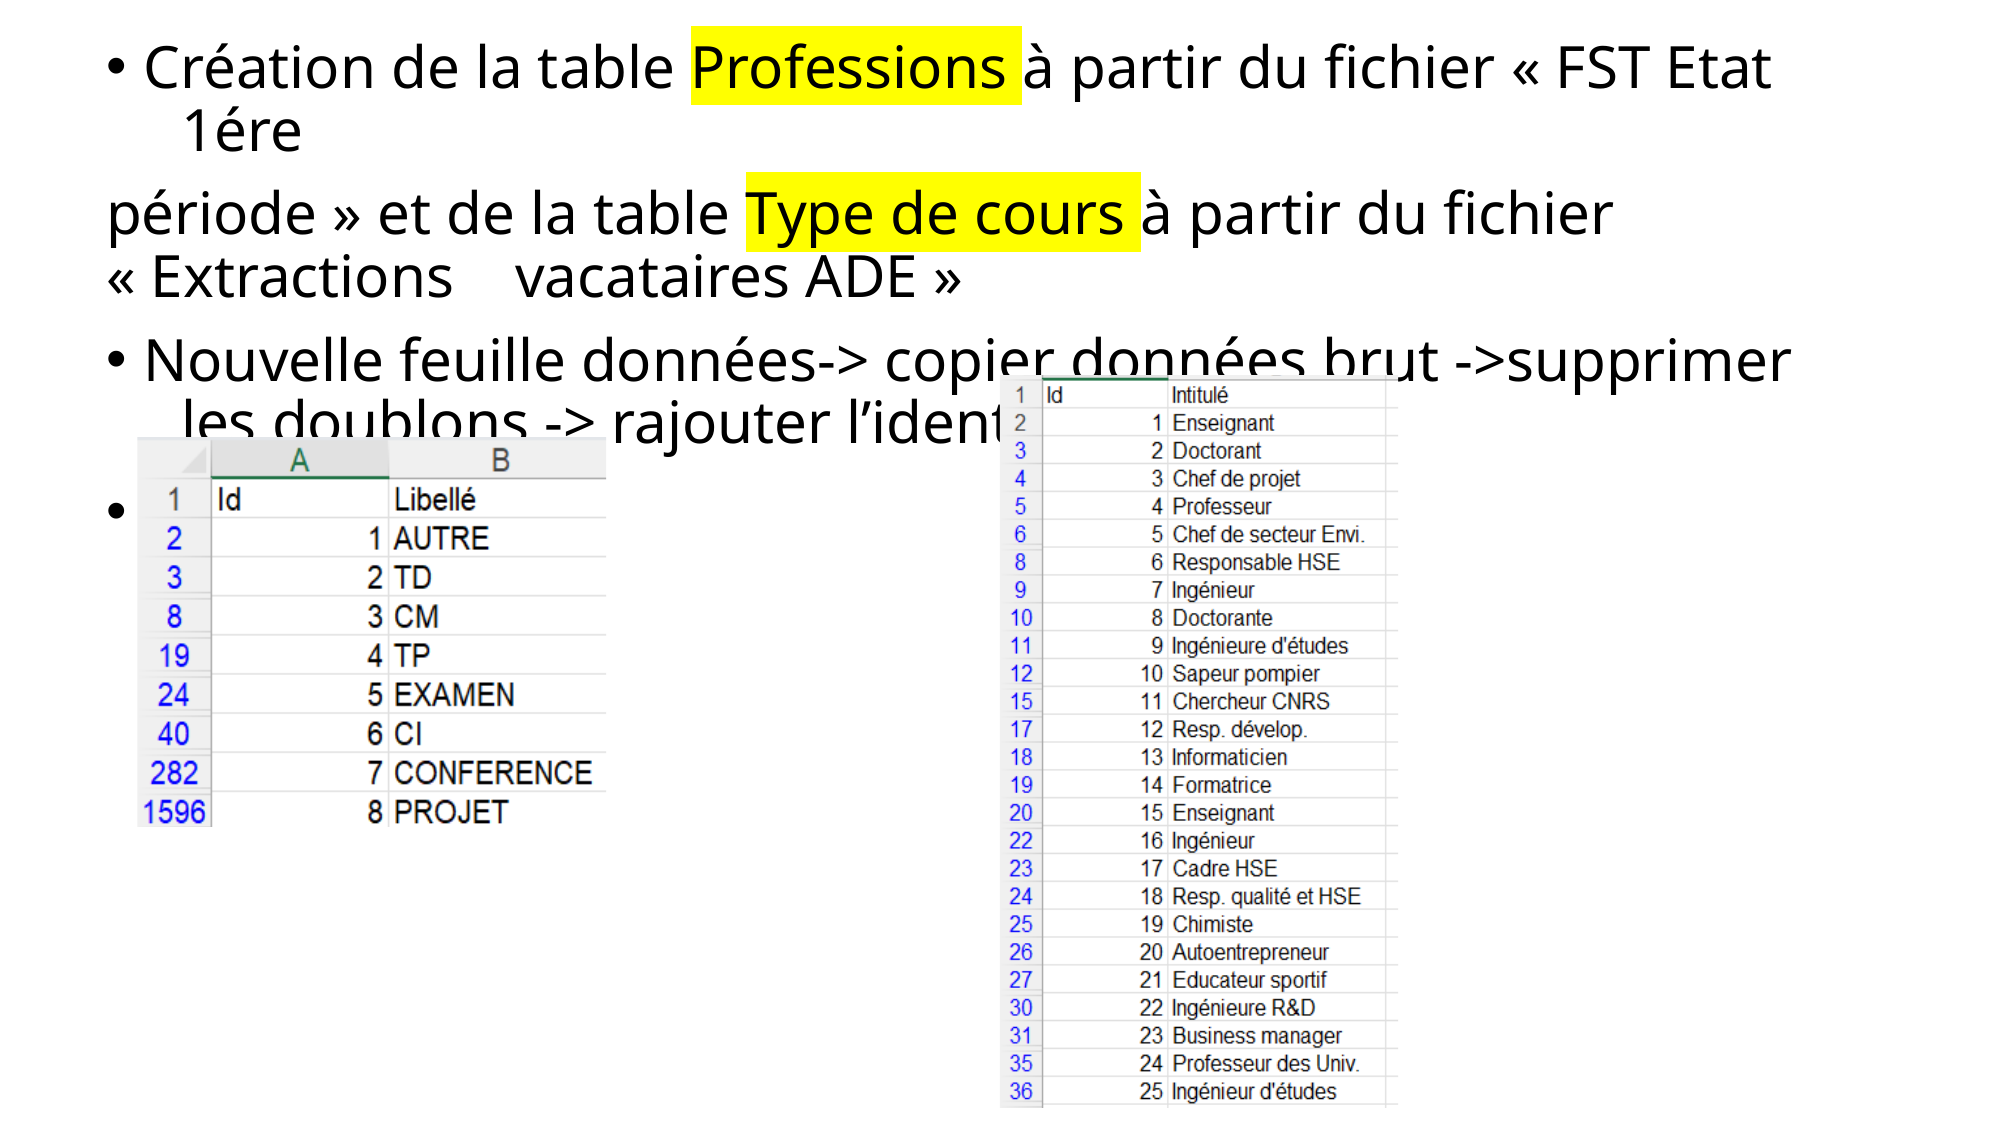

# Création de la table Professions à partir du fichier « FST Etat 1ére
période » et de la table Type de cours à partir du fichier « Extractions vacataires ADE »
Nouvelle feuille données-> copier données brut ->supprimer les doublons -> rajouter l’identifiant